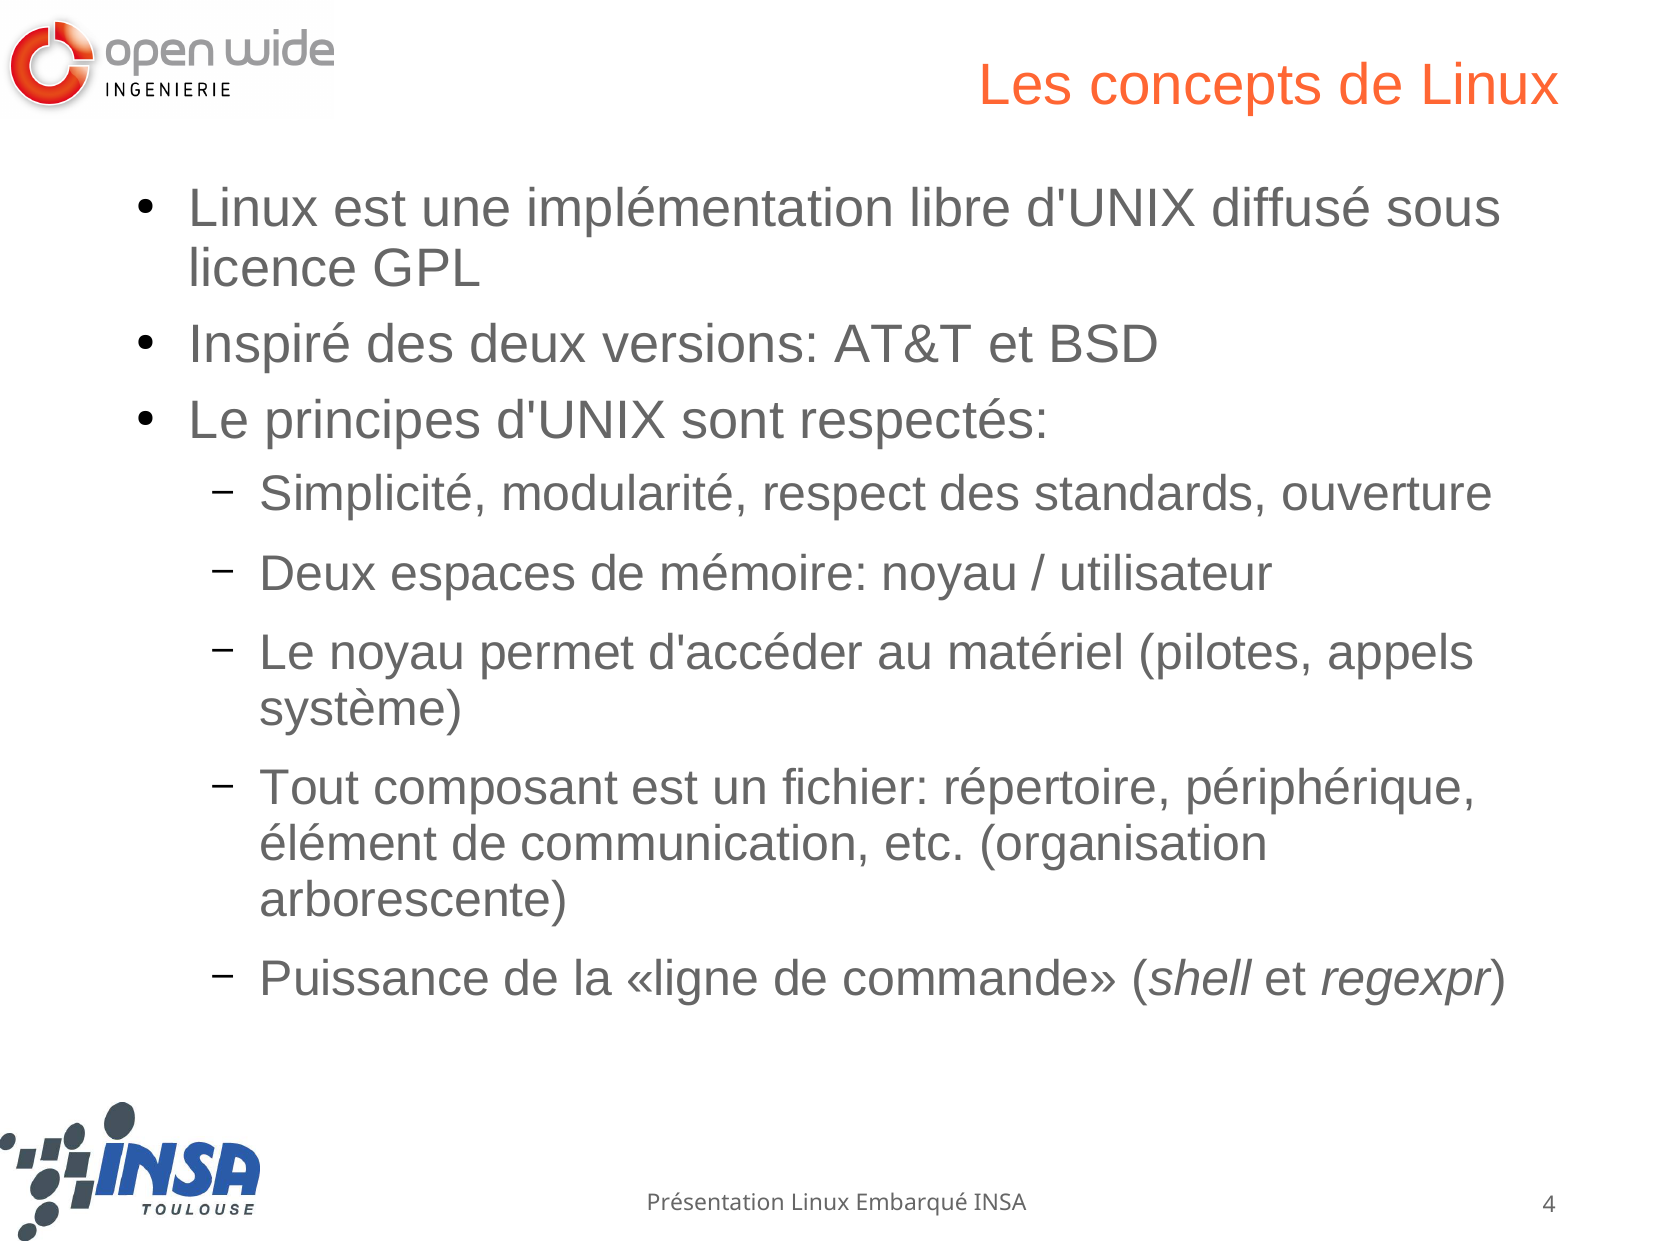

# Les concepts de Linux
Linux est une implémentation libre d'UNIX diffusé sous licence GPL
Inspiré des deux versions: AT&T et BSD
Le principes d'UNIX sont respectés:
Simplicité, modularité, respect des standards, ouverture
Deux espaces de mémoire: noyau / utilisateur
Le noyau permet d'accéder au matériel (pilotes, appels système)
Tout composant est un fichier: répertoire, périphérique, élément de communication, etc. (organisation arborescente)
Puissance de la «ligne de commande» (shell et regexpr)